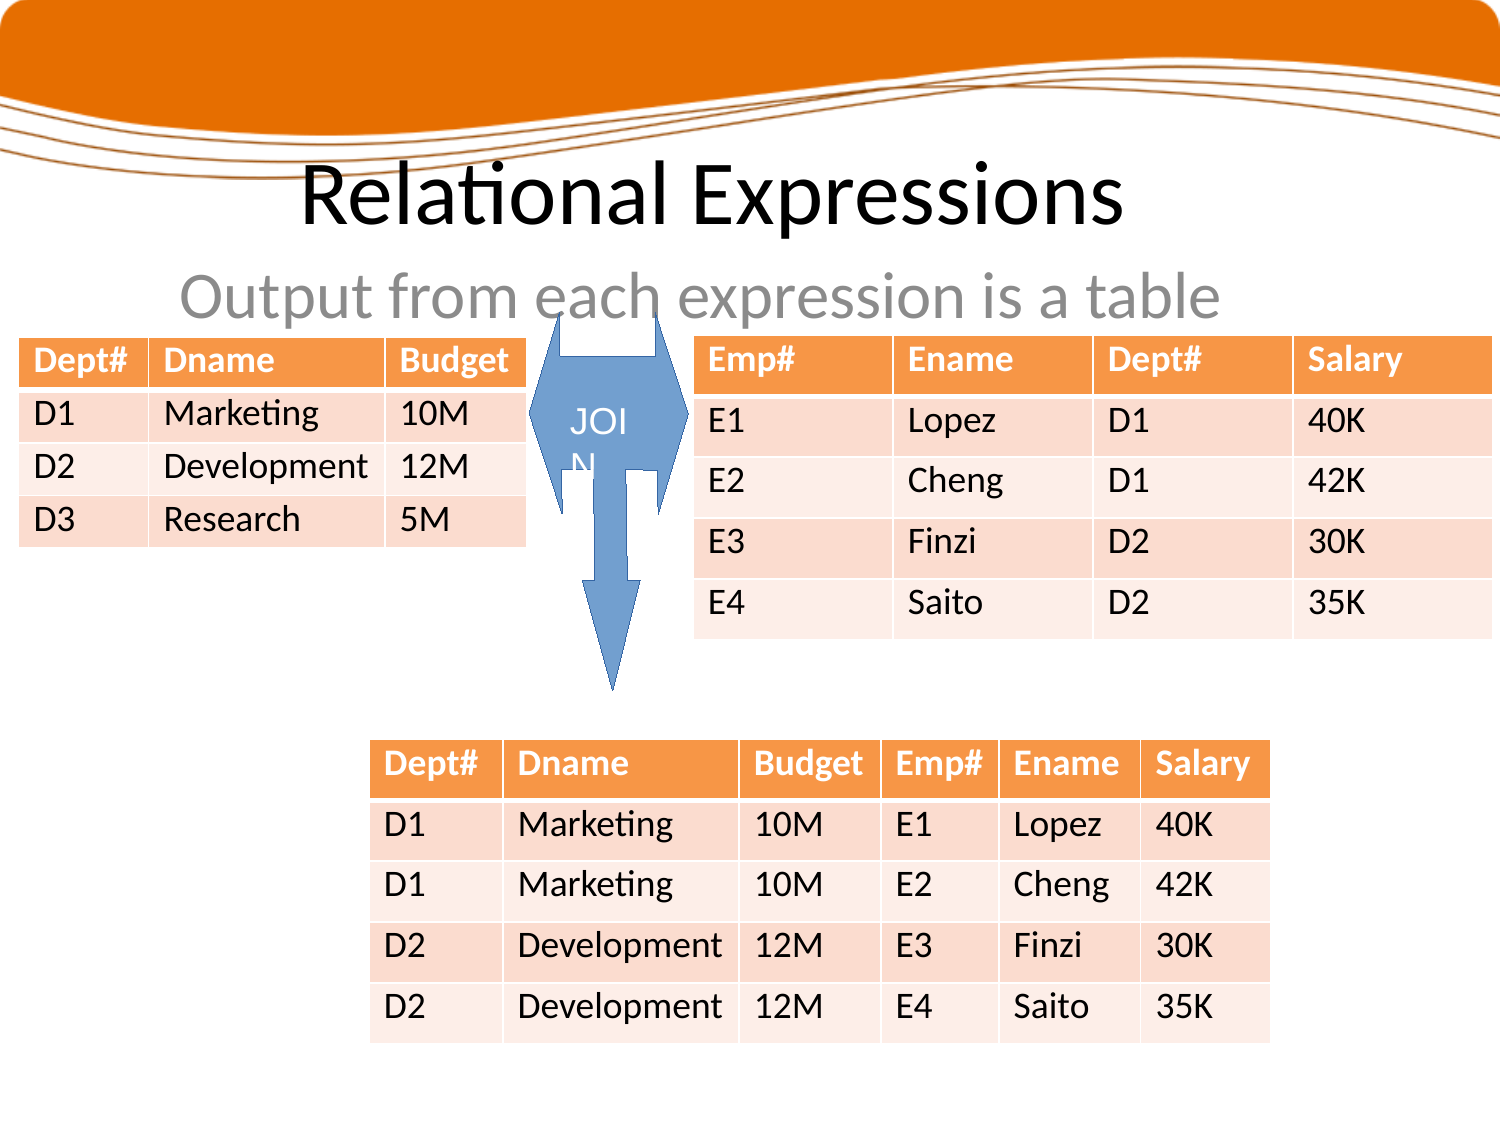

Relational Expressions
Output from each expression is a table
| Emp# | Ename | Dept# | Salary |
| --- | --- | --- | --- |
| E1 | Lopez | D1 | 40K |
| E2 | Cheng | D1 | 42K |
| E3 | Finzi | D2 | 30K |
| E4 | Saito | D2 | 35K |
| Dept# | Dname | Budget |
| --- | --- | --- |
| D1 | Marketing | 10M |
| D2 | Development | 12M |
| D3 | Research | 5M |
JOIN
| Dept# | Dname | Budget | Emp# | Ename | Salary |
| --- | --- | --- | --- | --- | --- |
| D1 | Marketing | 10M | E1 | Lopez | 40K |
| D1 | Marketing | 10M | E2 | Cheng | 42K |
| D2 | Development | 12M | E3 | Finzi | 30K |
| D2 | Development | 12M | E4 | Saito | 35K |